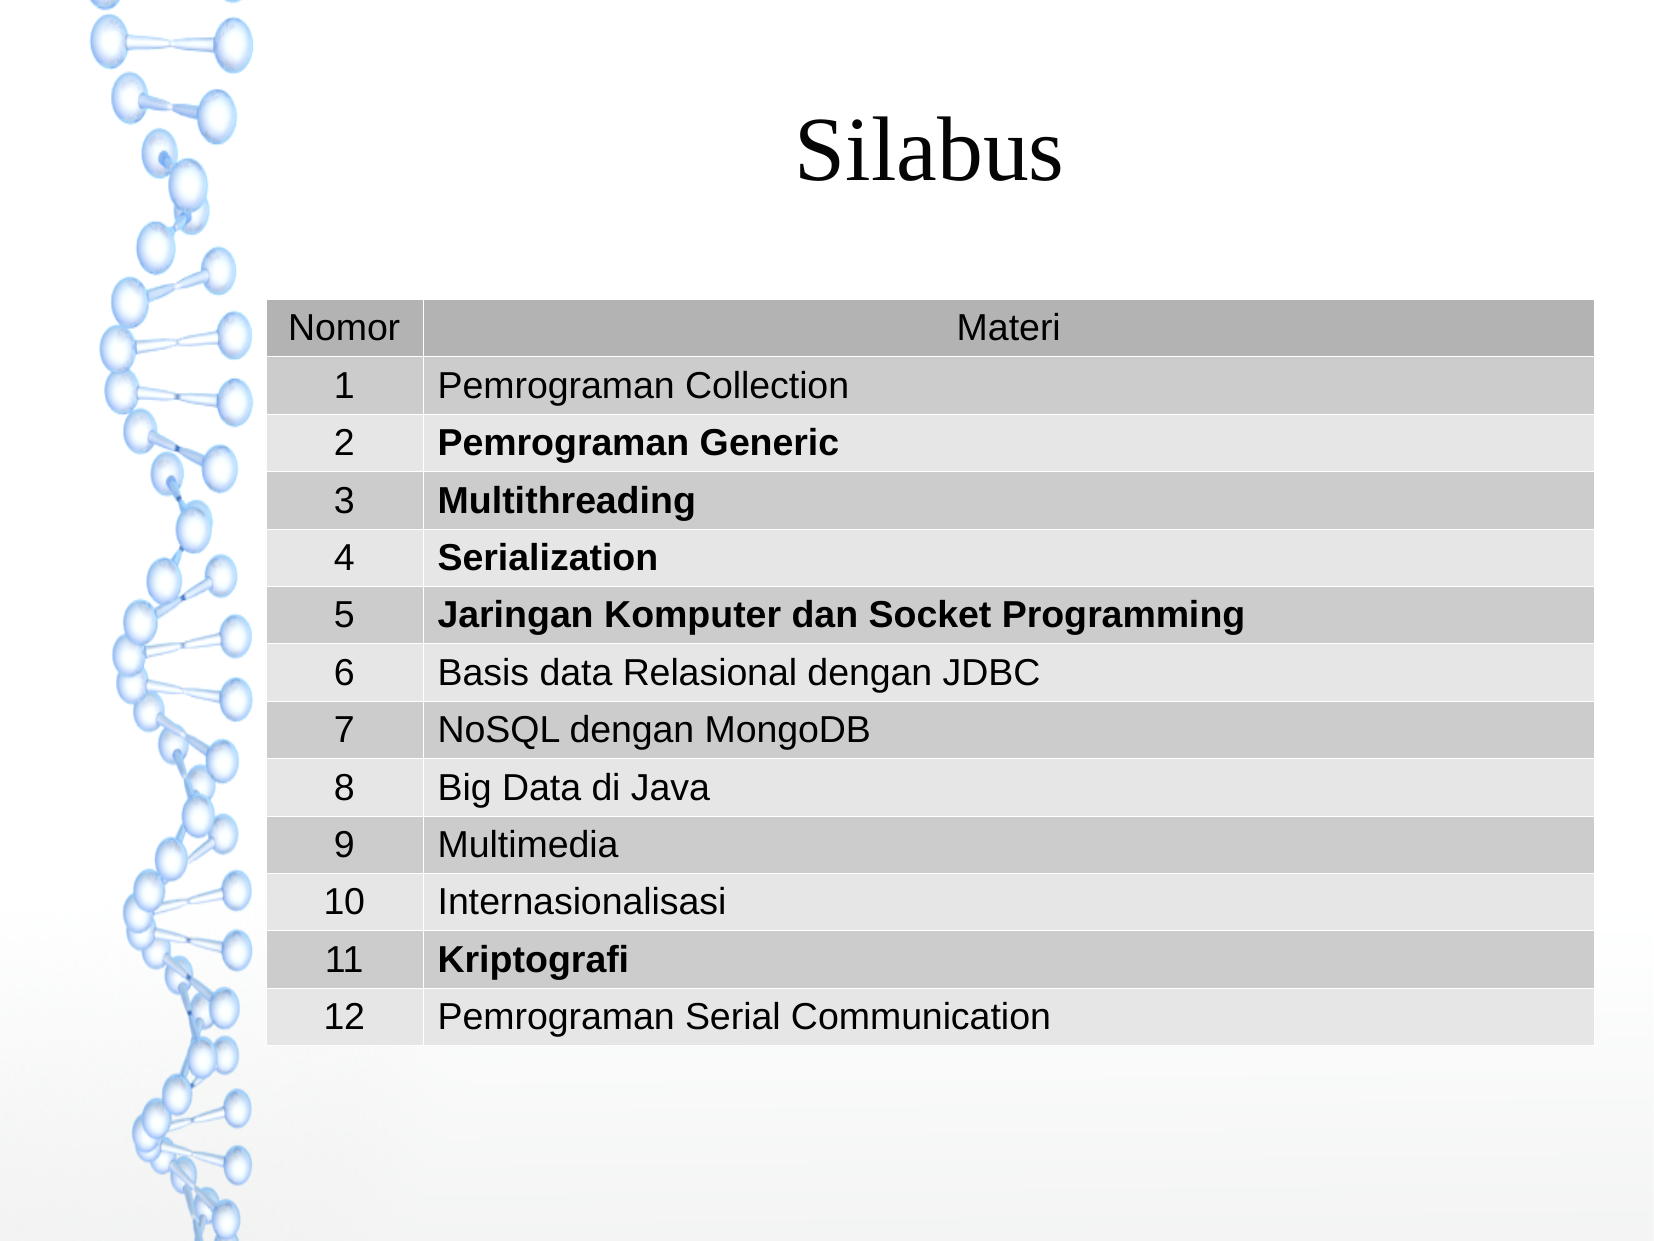

# Silabus
| Nomor | Materi |
| --- | --- |
| 1 | Pemrograman Collection |
| 2 | Pemrograman Generic |
| 3 | Multithreading |
| 4 | Serialization |
| 5 | Jaringan Komputer dan Socket Programming |
| 6 | Basis data Relasional dengan JDBC |
| 7 | NoSQL dengan MongoDB |
| 8 | Big Data di Java |
| 9 | Multimedia |
| 10 | Internasionalisasi |
| 11 | Kriptografi |
| 12 | Pemrograman Serial Communication |